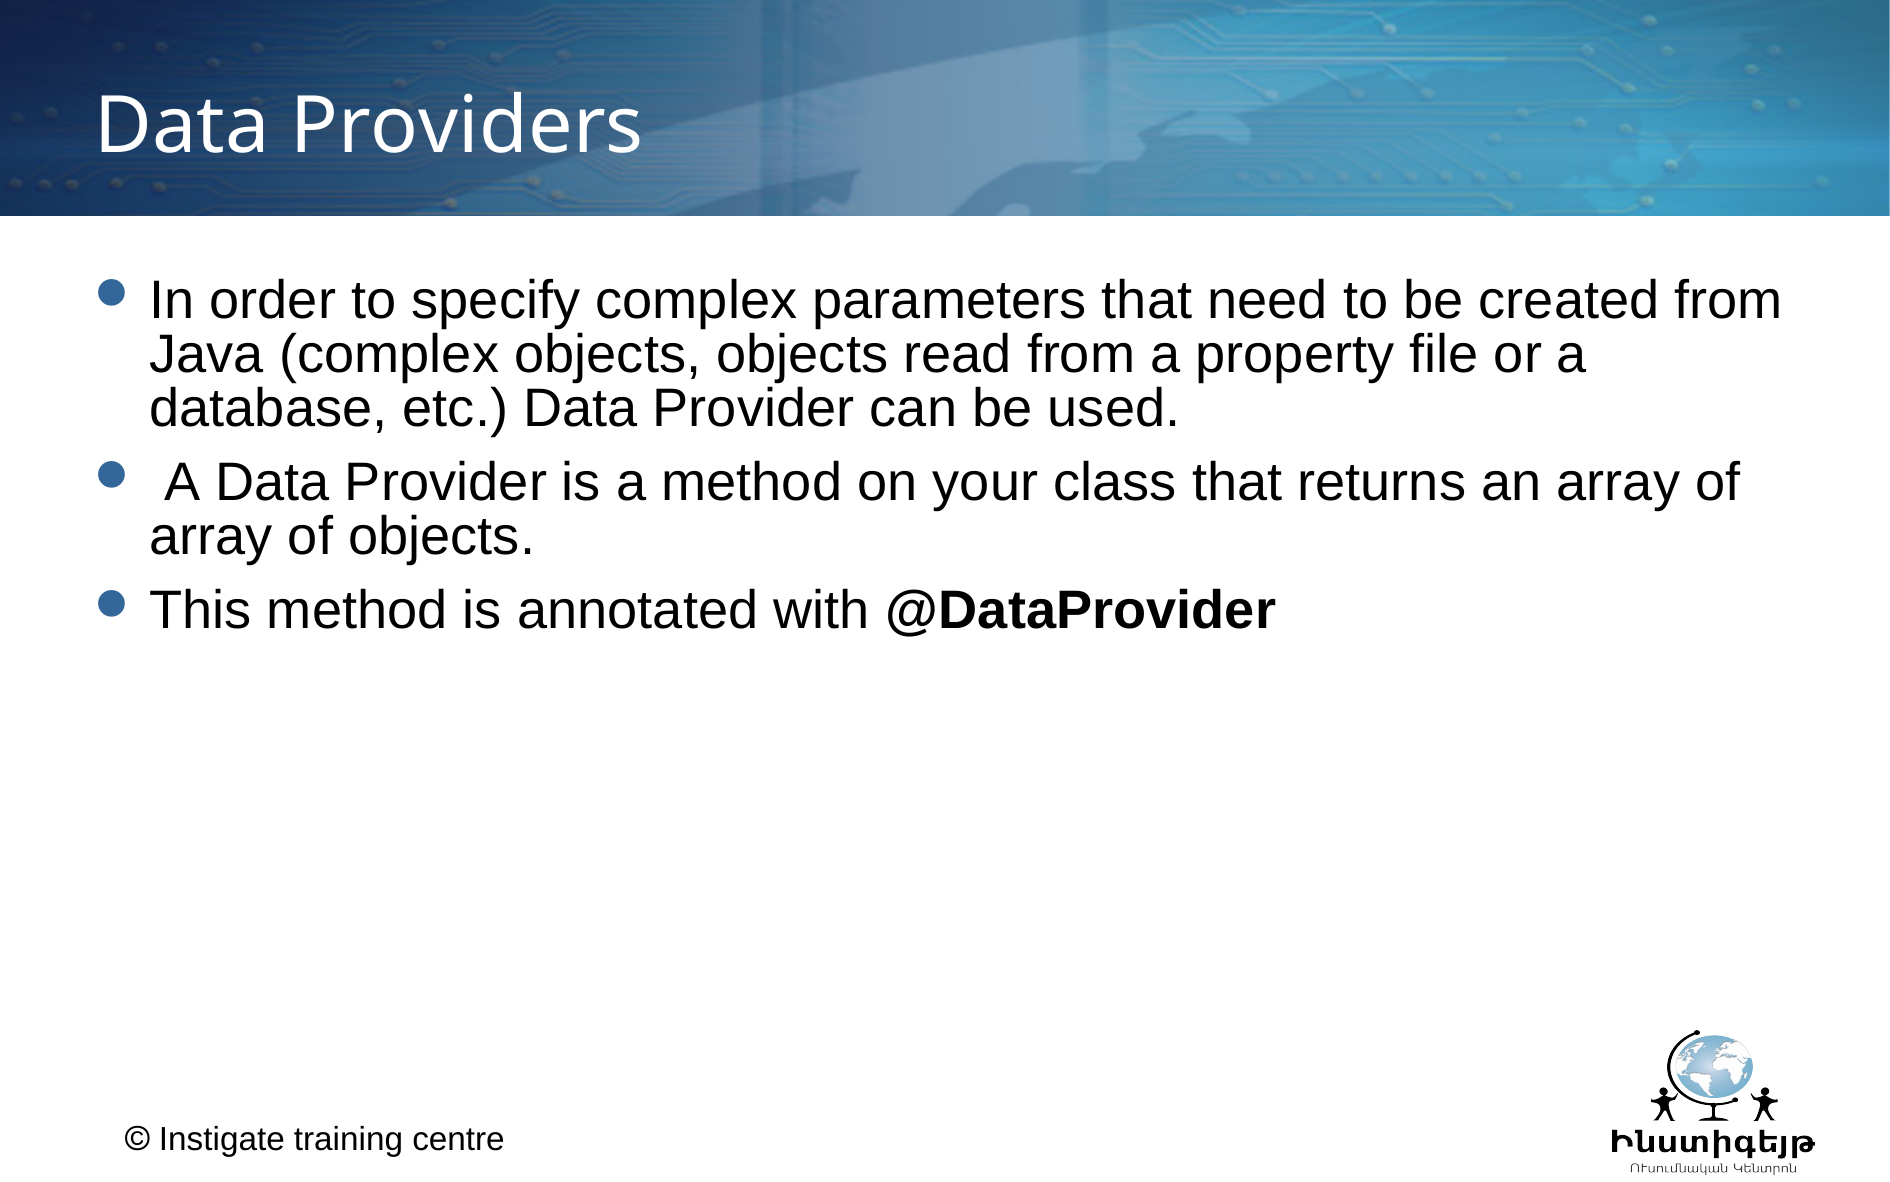

# Data Providers
In order to specify complex parameters that need to be created from Java (complex objects, objects read from a property file or a database, etc.) Data Provider can be used.
 A Data Provider is a method on your class that returns an array of array of objects.
This method is annotated with @DataProvider